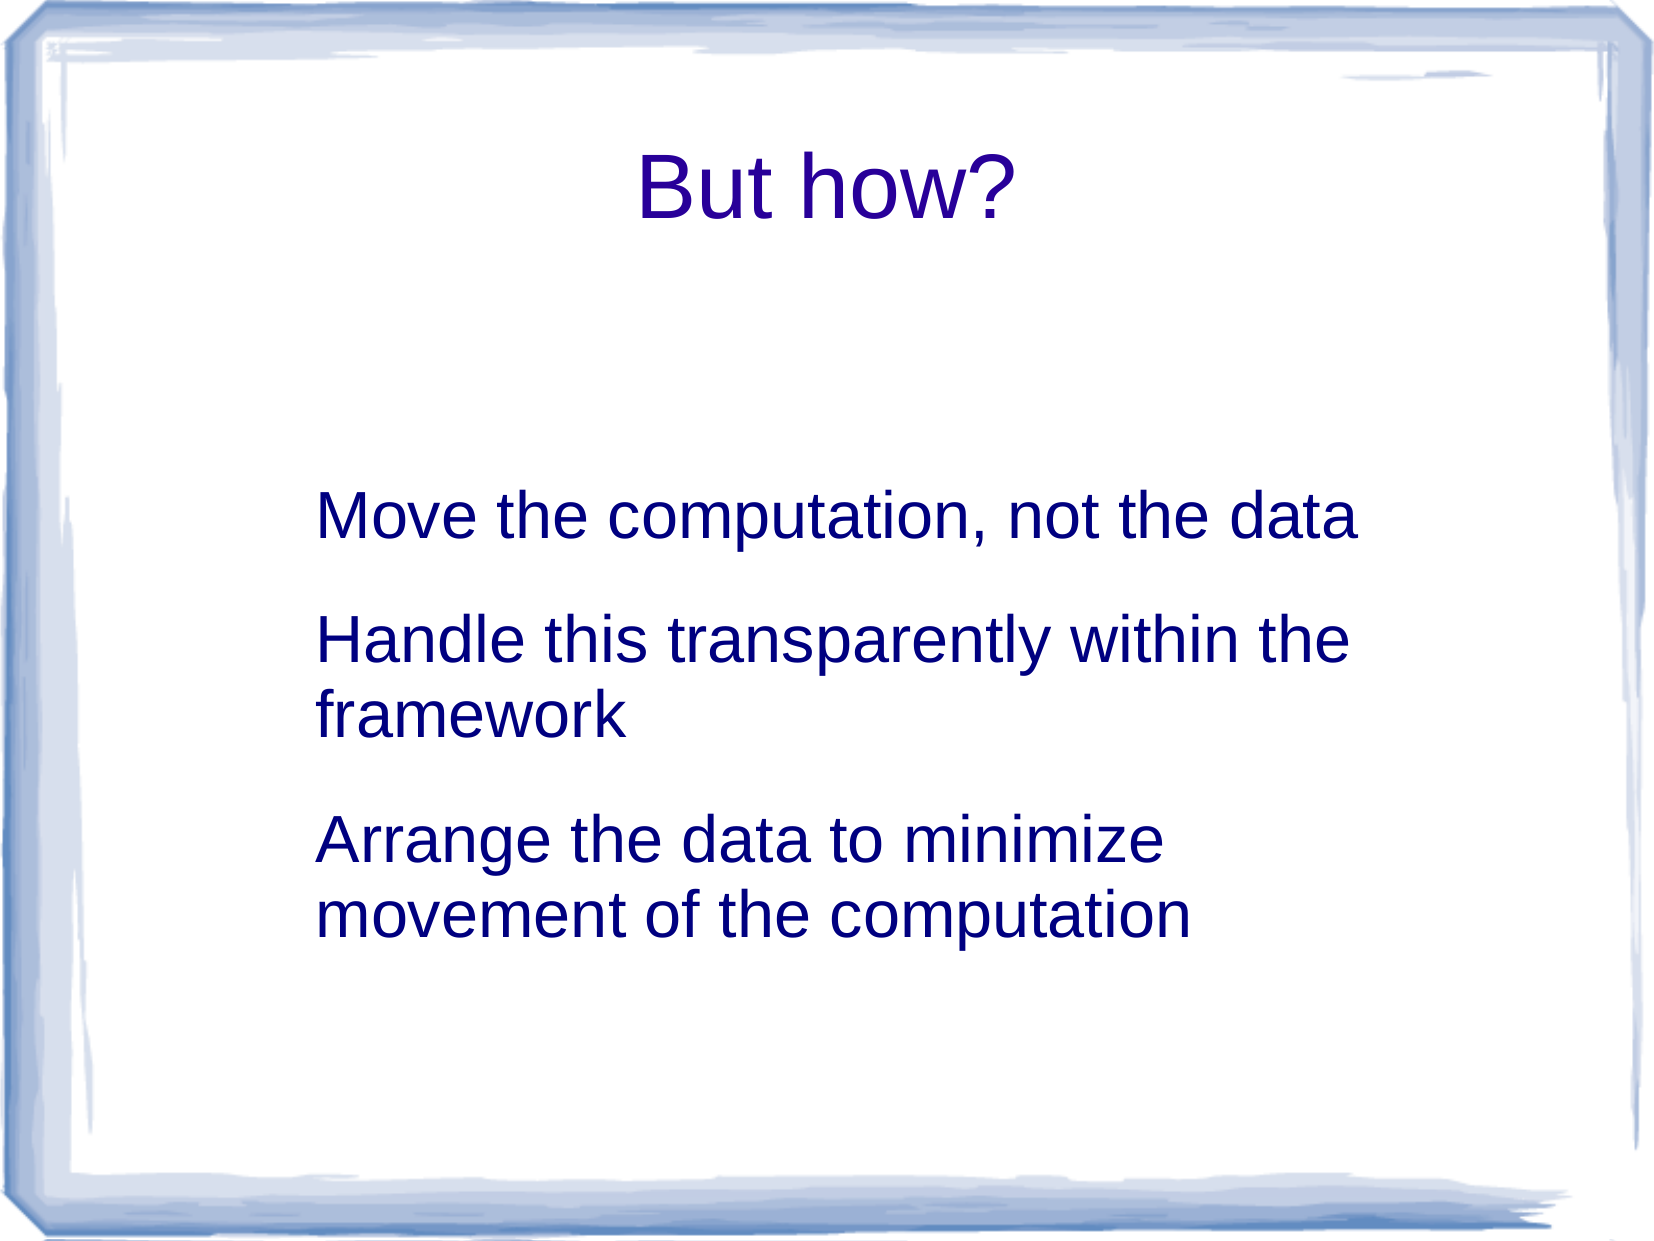

# But how?
Move the computation, not the data
Handle this transparently within the framework
Arrange the data to minimize movement of the computation